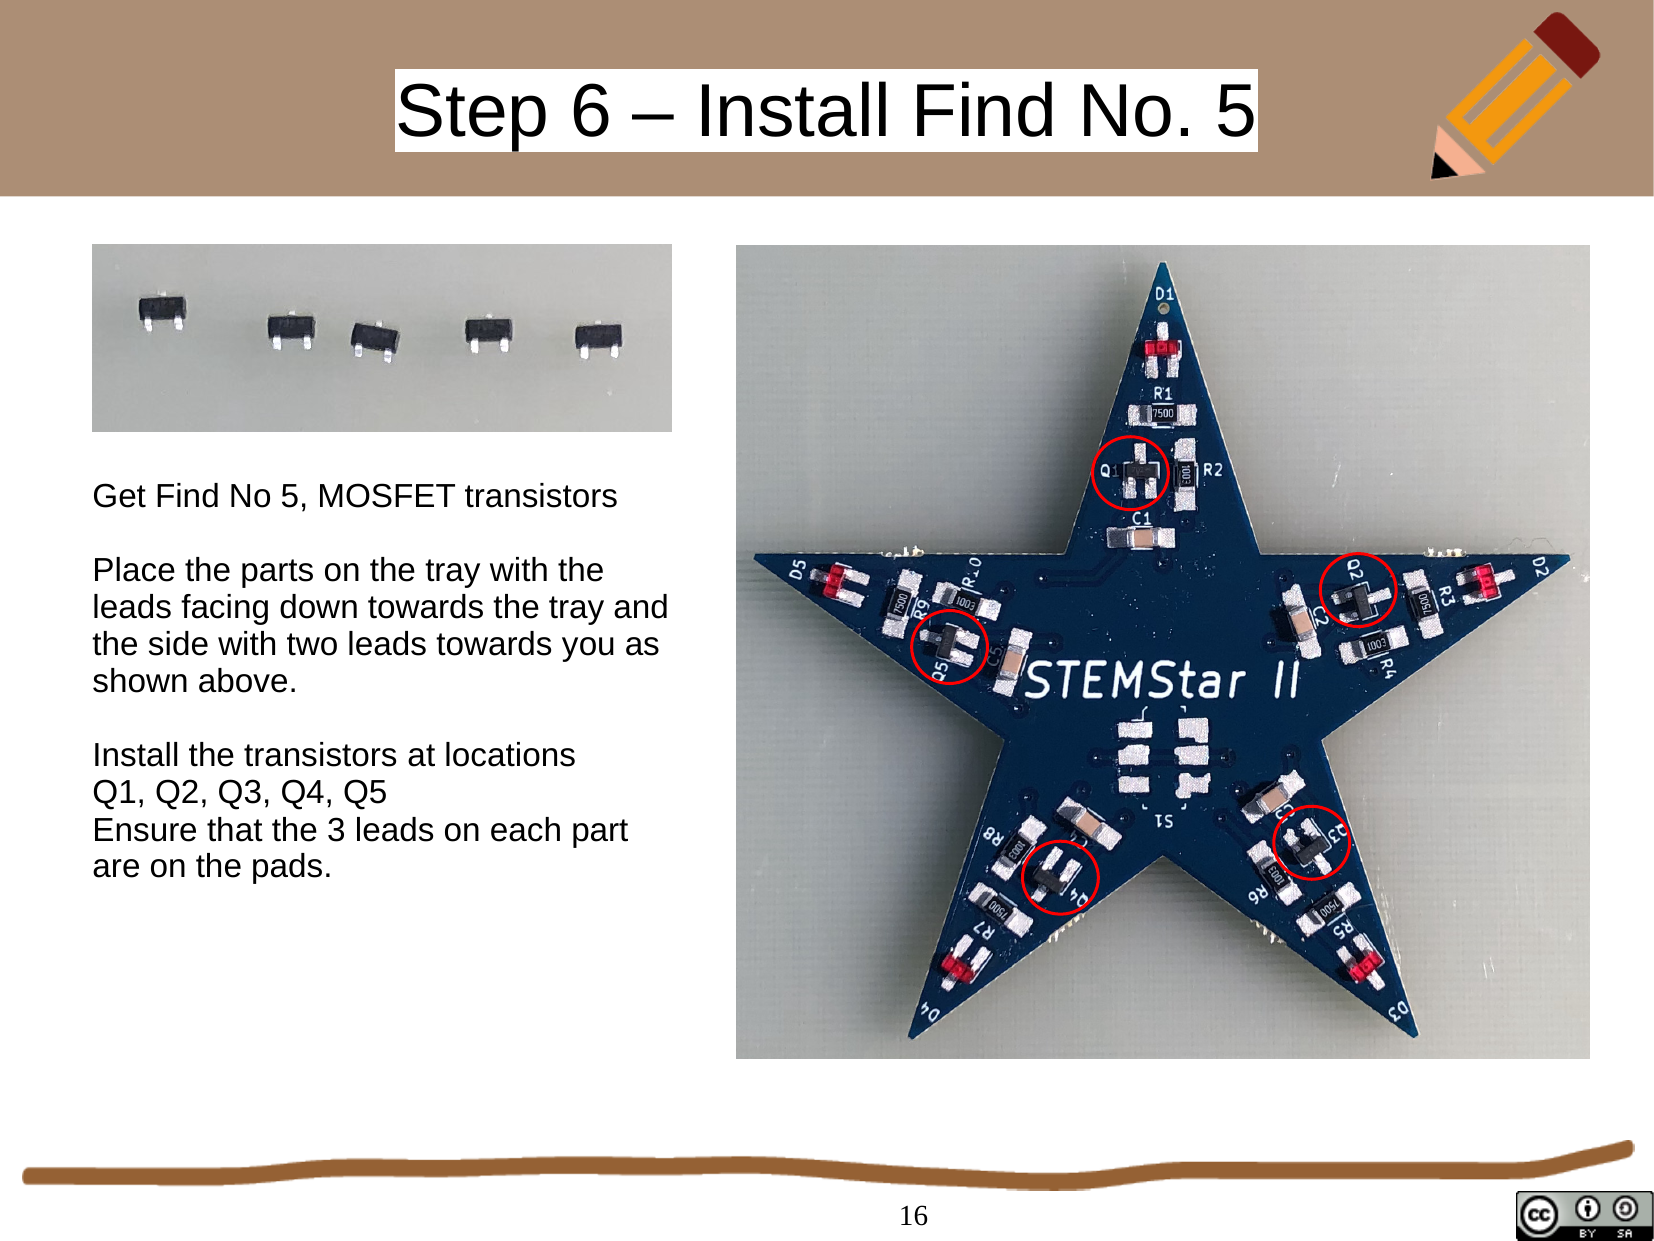

# Step 6 – Install Find No. 5
Get Find No 5, MOSFET transistors
Place the parts on the tray with the leads facing down towards the tray and the side with two leads towards you as shown above.
Install the transistors at locations
Q1, Q2, Q3, Q4, Q5
Ensure that the 3 leads on each part are on the pads.
16